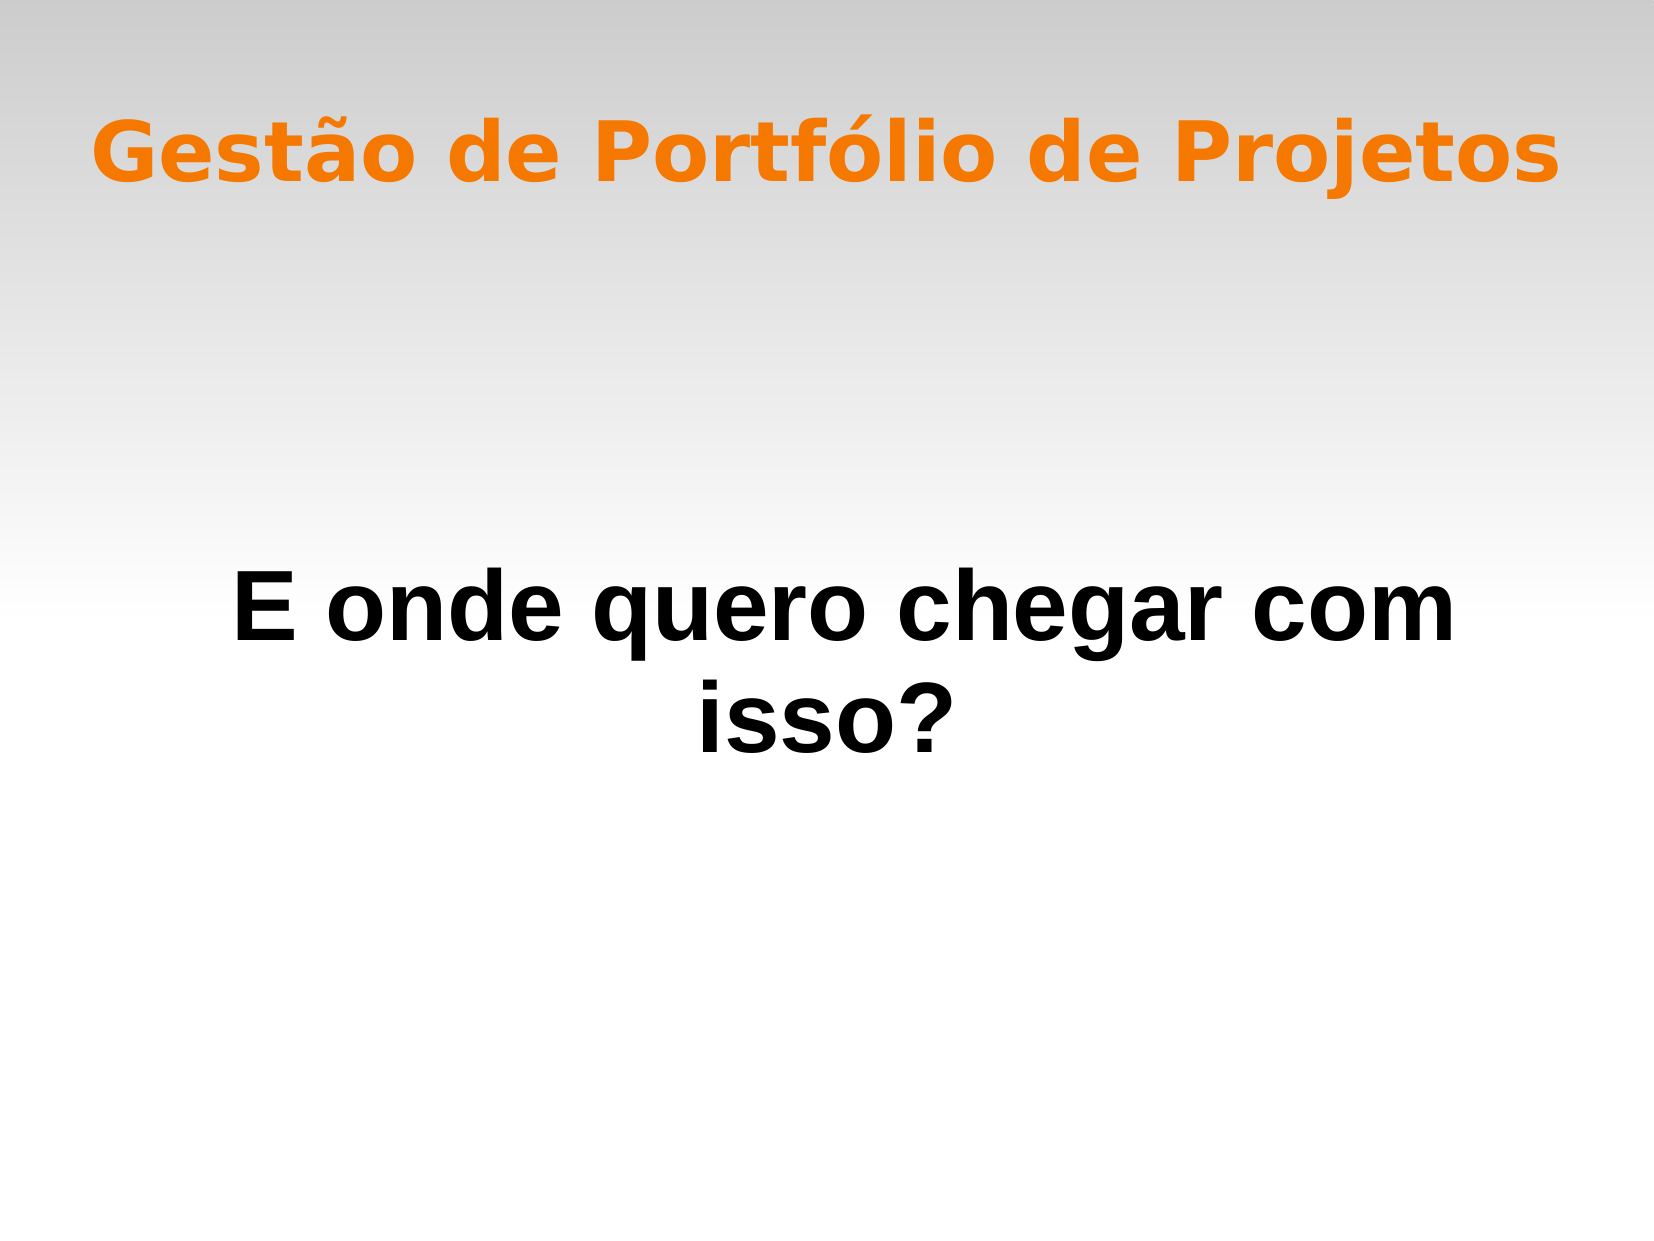

# Gestão de Portfólio de Projetos
E onde quero chegar com isso?